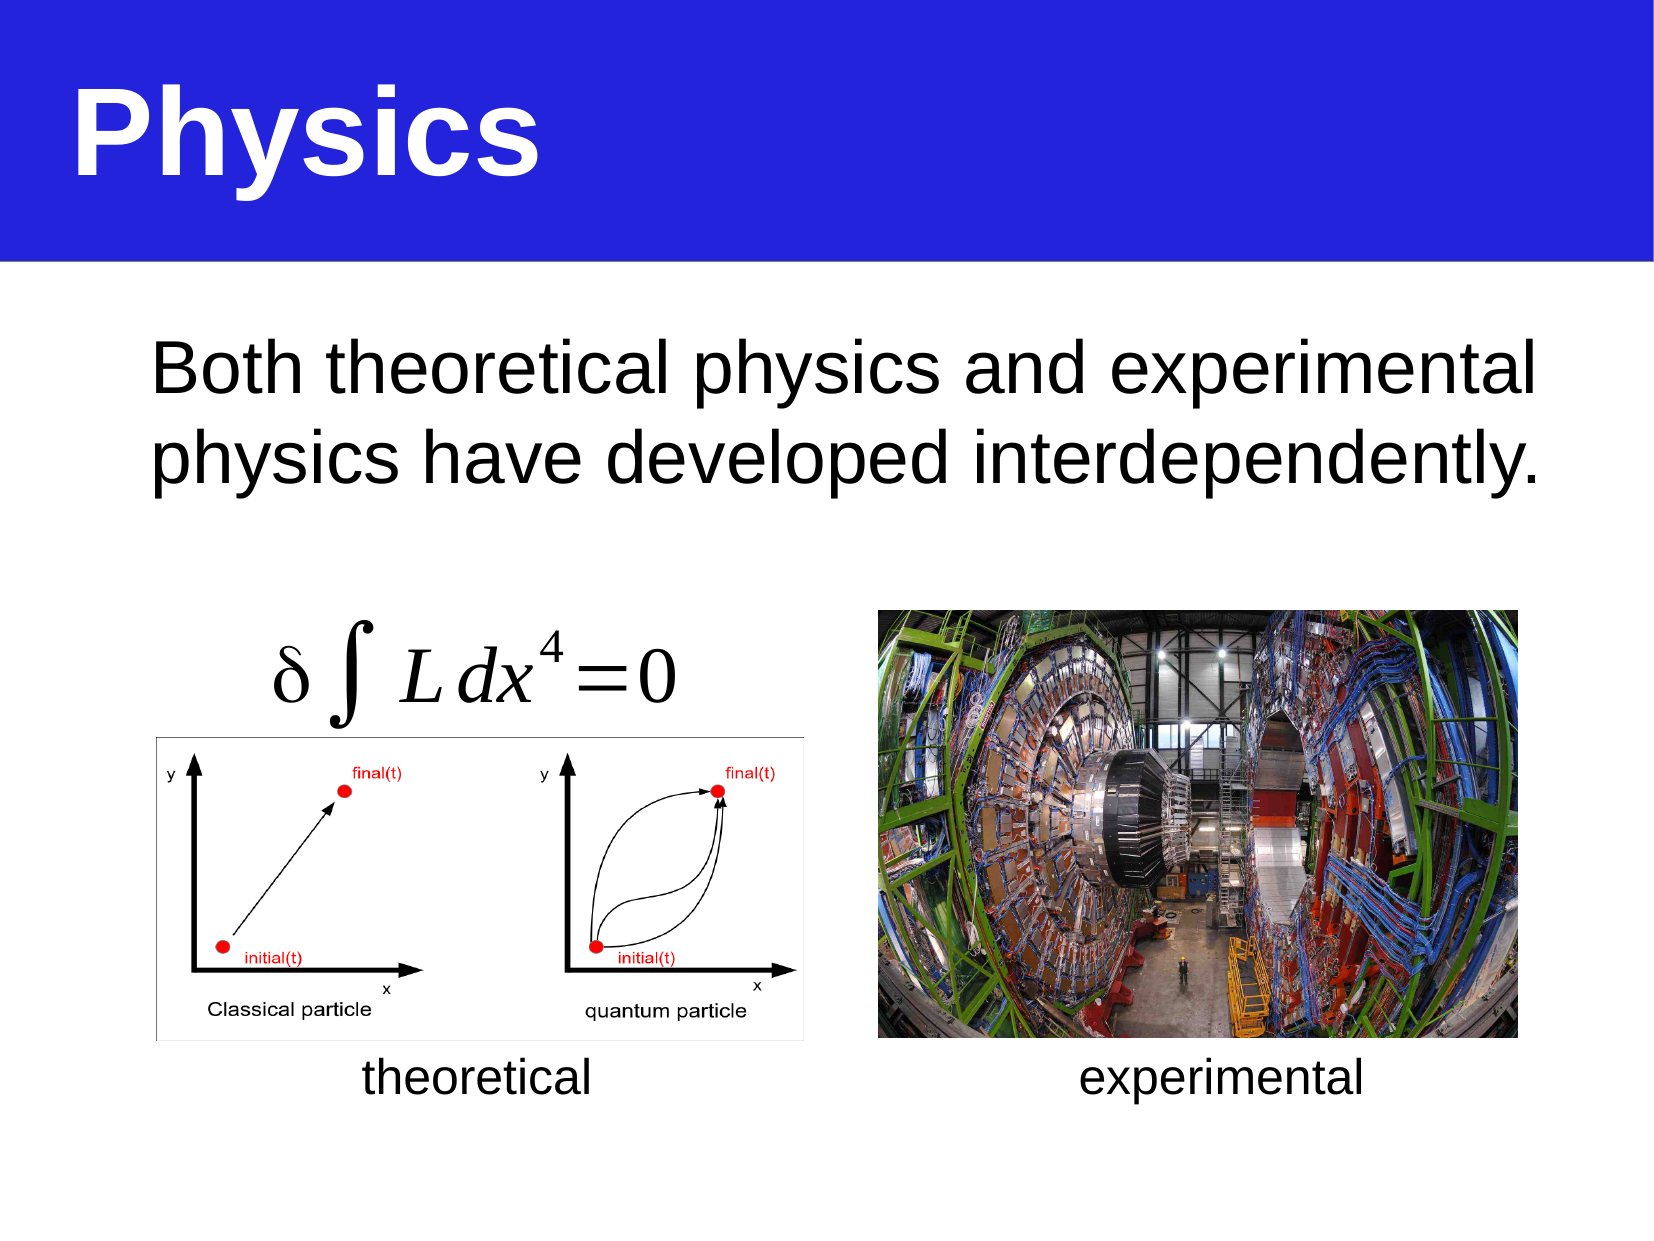

# Physics
Both theoretical physics and experimental physics have developed interdependently.
experimental
theoretical